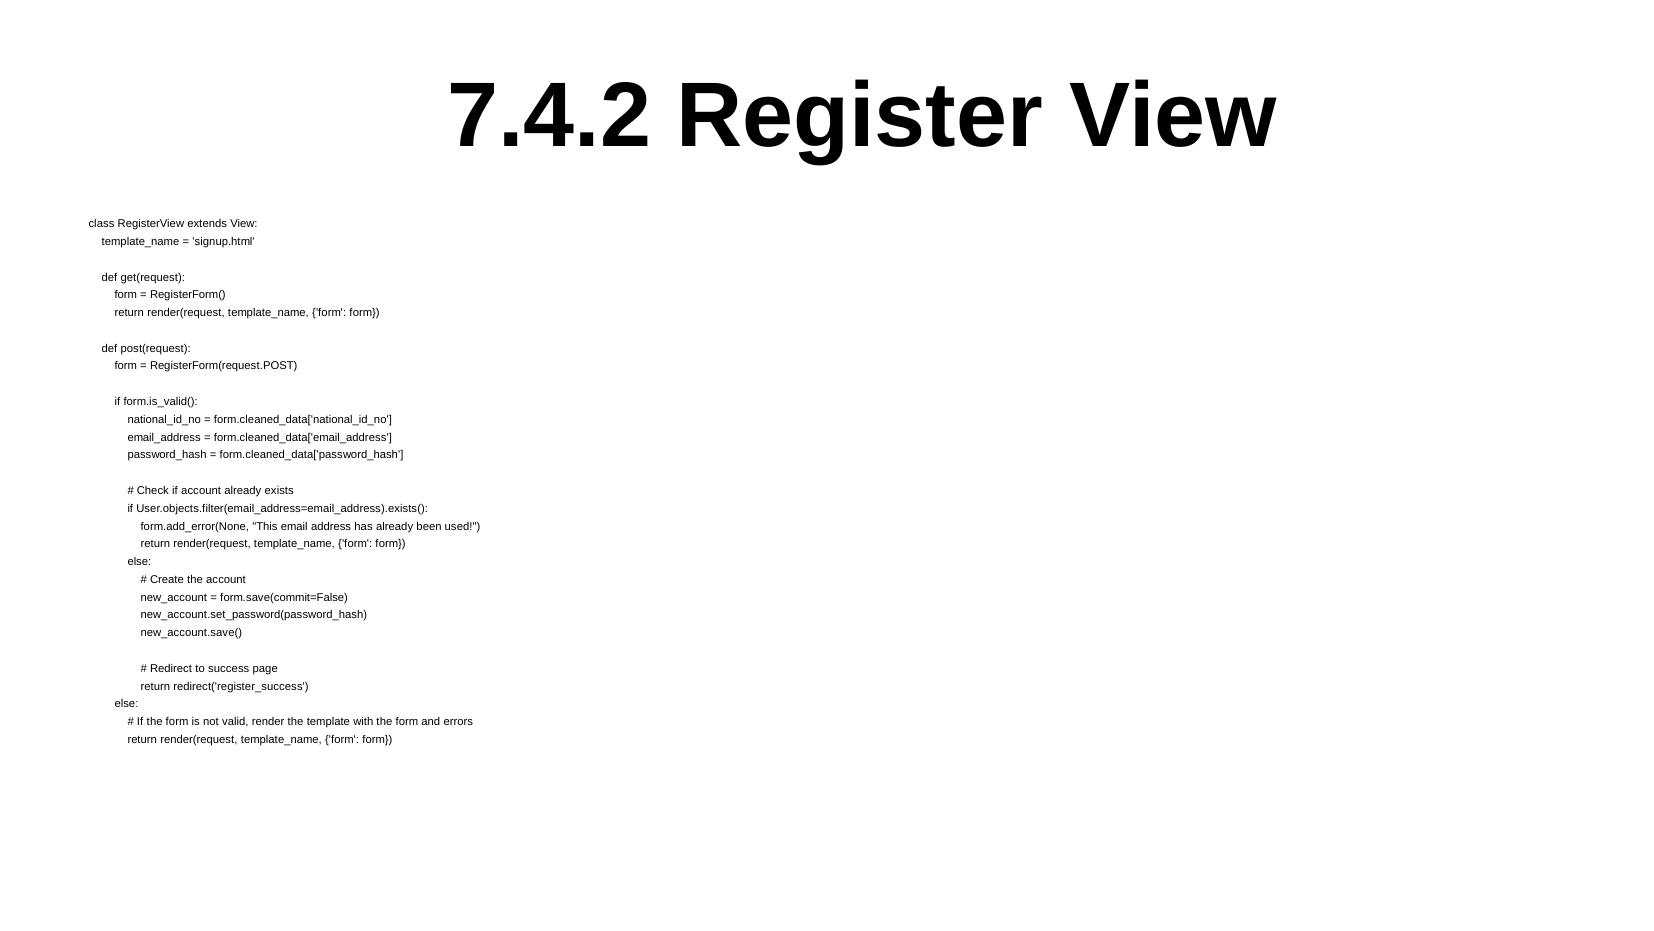

# 7.4.2 Register View
class RegisterView extends View:
 template_name = 'signup.html'
 def get(request):
 form = RegisterForm()
 return render(request, template_name, {'form': form})
 def post(request):
 form = RegisterForm(request.POST)
 if form.is_valid():
 national_id_no = form.cleaned_data['national_id_no']
 email_address = form.cleaned_data['email_address']
 password_hash = form.cleaned_data['password_hash']
 # Check if account already exists
 if User.objects.filter(email_address=email_address).exists():
 form.add_error(None, "This email address has already been used!")
 return render(request, template_name, {'form': form})
 else:
 # Create the account
 new_account = form.save(commit=False)
 new_account.set_password(password_hash)
 new_account.save()
 # Redirect to success page
 return redirect('register_success')
 else:
 # If the form is not valid, render the template with the form and errors
 return render(request, template_name, {'form': form})